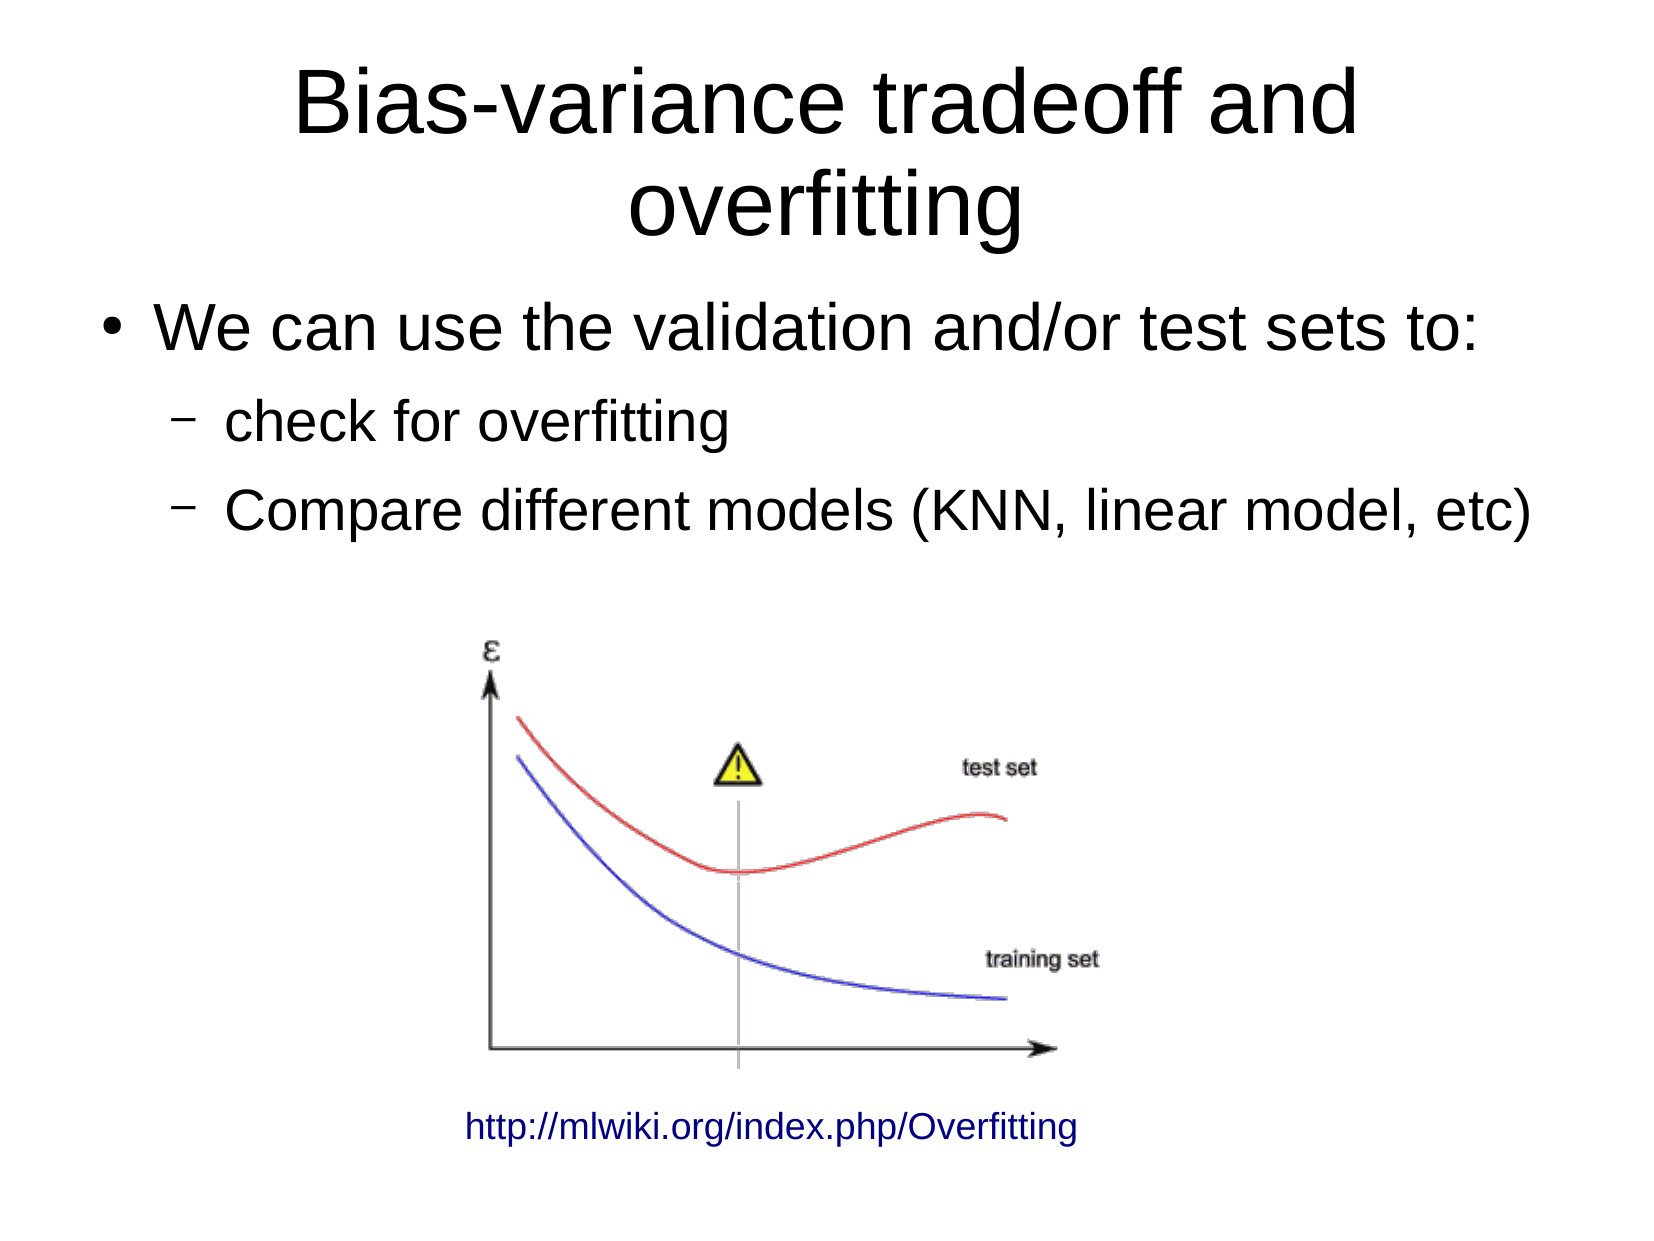

# Bias-variance tradeoff and overfitting
We can use the validation and/or test sets to:
check for overfitting
Compare different models (KNN, linear model, etc)
http://mlwiki.org/index.php/Overfitting